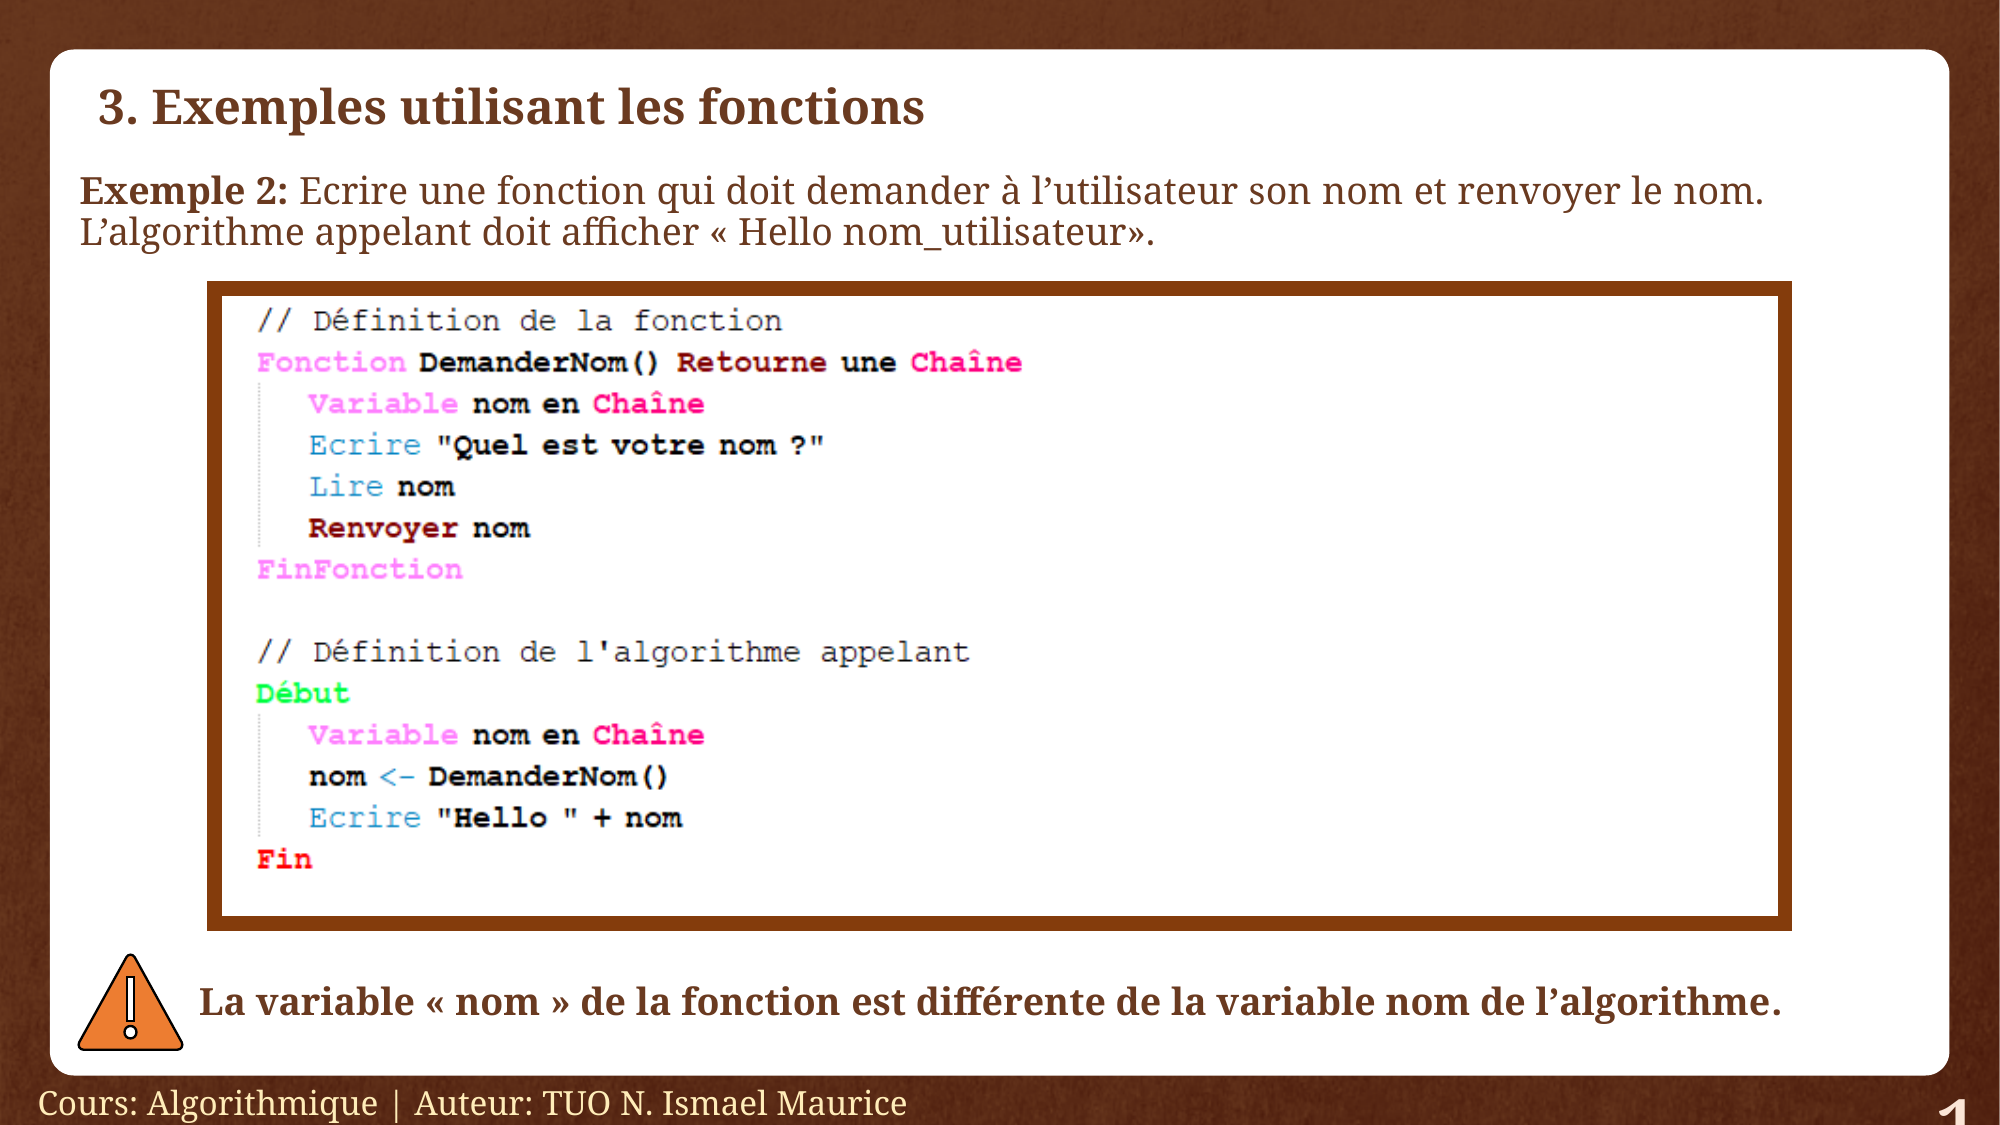

# 3. Exemples utilisant les fonctions
Exemple 2: Ecrire une fonction qui doit demander à l’utilisateur son nom et renvoyer le nom. L’algorithme appelant doit afficher « Hello nom_utilisateur».
La variable « nom » de la fonction est différente de la variable nom de l’algorithme.
Cours: Algorithmique | Auteur: TUO N. Ismael Maurice